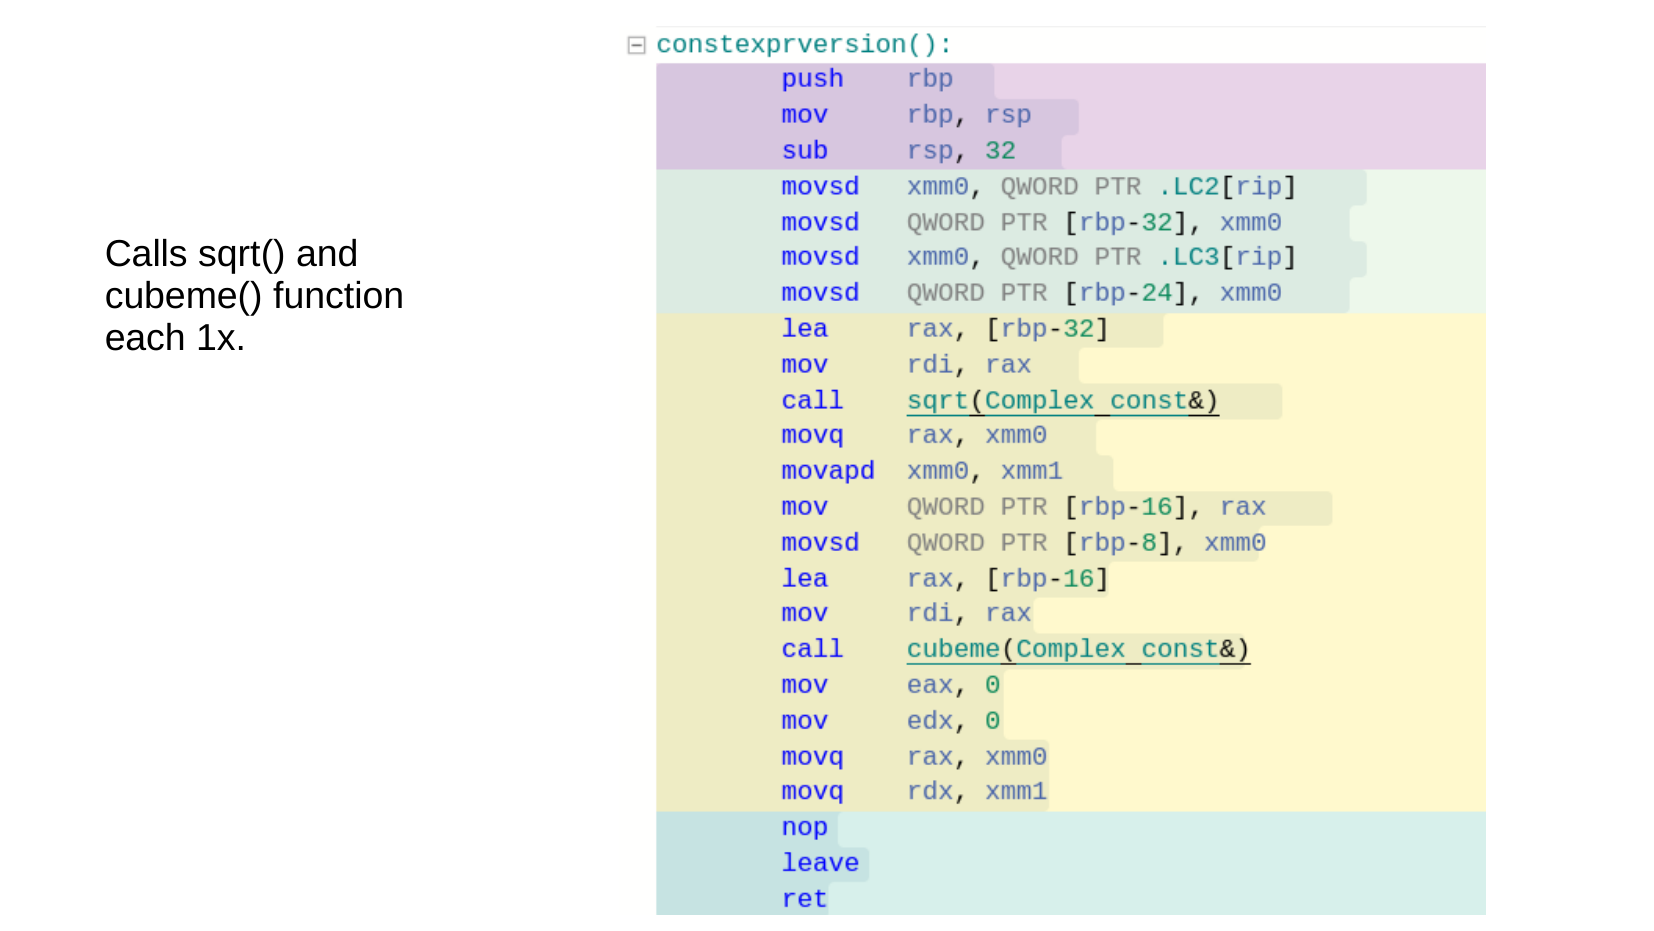

# with constexpr
Calls sqrt() and
cubeme() function each 1x.